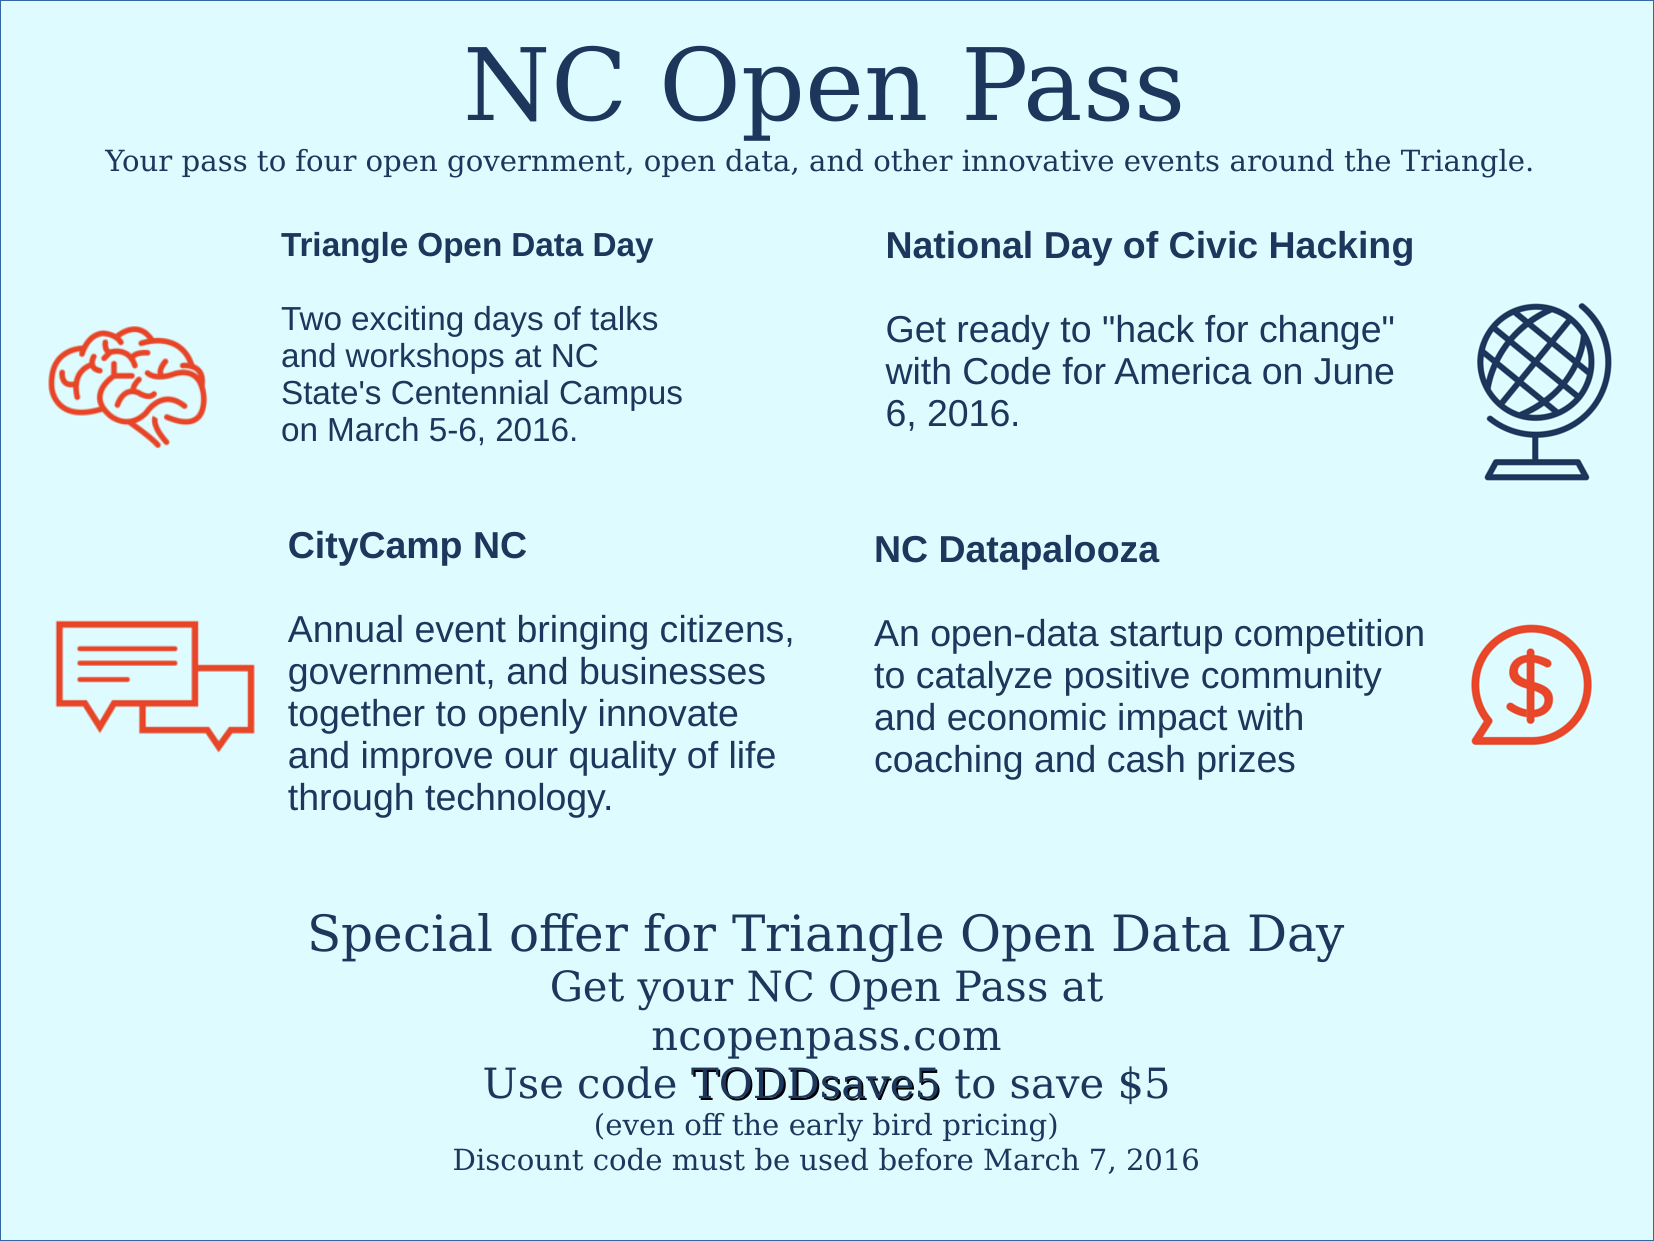

NC Open Pass
Your pass to four open government, open data, and other innovative events around the Triangle.
National Day of Civic Hacking
Get ready to "hack for change" with Code for America on June 6, 2016.
Triangle Open Data Day
Two exciting days of talks and workshops at NC State's Centennial Campus on March 5-6, 2016.
CityCamp NC
Annual event bringing citizens, government, and businesses together to openly innovate and improve our quality of life through technology.
NC Datapalooza
An open-data startup competition to catalyze positive community and economic impact with coaching and cash prizes
Special offer for Triangle Open Data Day
Get your NC Open Pass at
ncopenpass.com
Use code TODDsave5 to save $5
(even off the early bird pricing)
Discount code must be used before March 7, 2016